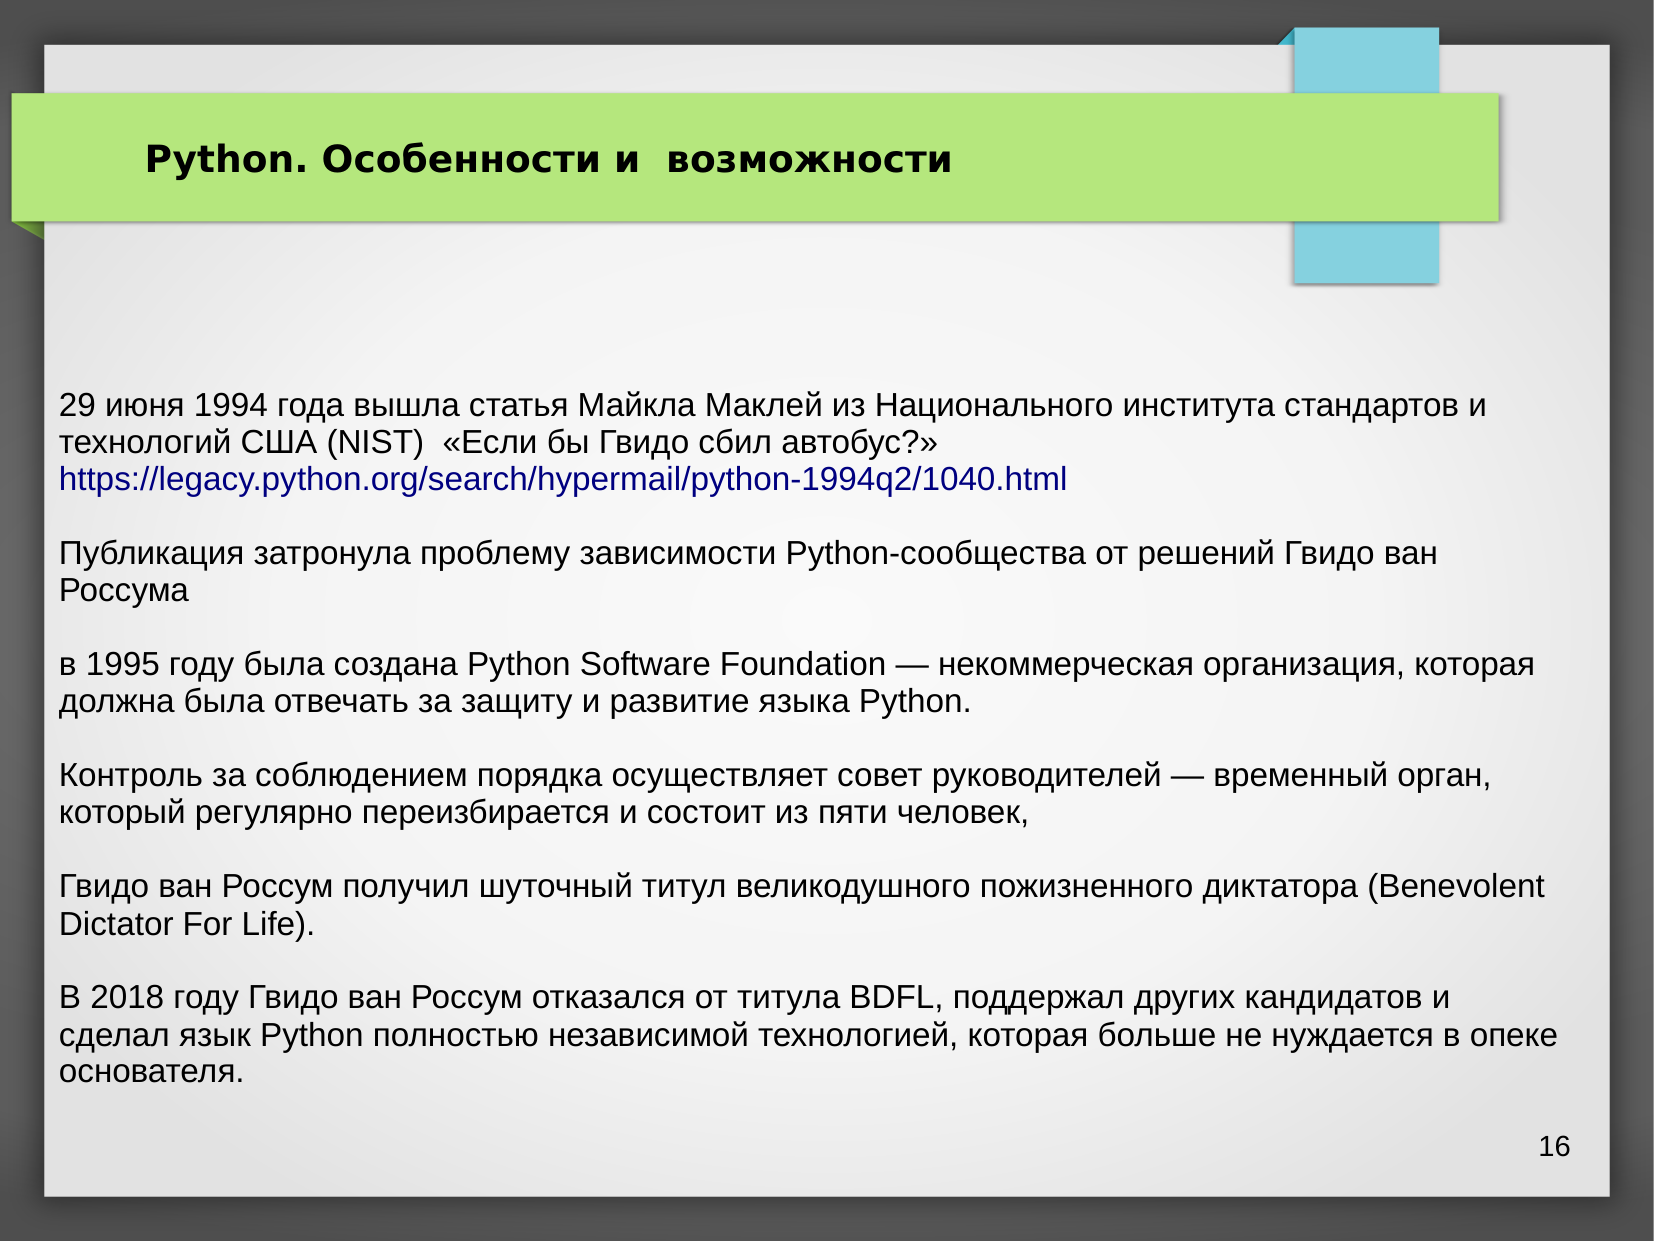

Python. Особенности и возможности
29 июня 1994 года вышла статья Майкла Маклей из Национального института стандартов и технологий США (NIST) «Если бы Гвидо сбил автобус?»
https://legacy.python.org/search/hypermail/python-1994q2/1040.html
Публикация затронула проблему зависимости Python-сообщества от решений Гвидо ван Россума
в 1995 году была создана Python Software Foundation — некоммерческая организация, которая должна была отвечать за защиту и развитие языка Python.
Контроль за соблюдением порядка осуществляет совет руководителей — временный орган, который регулярно переизбирается и состоит из пяти человек,
Гвидо ван Россум получил шуточный титул великодушного пожизненного диктатора (Benevolent Dictator For Life).
В 2018 году Гвидо ван Россум отказался от титула BDFL, поддержал других кандидатов и сделал язык Python полностью независимой технологией, которая больше не нуждается в опеке основателя.
16